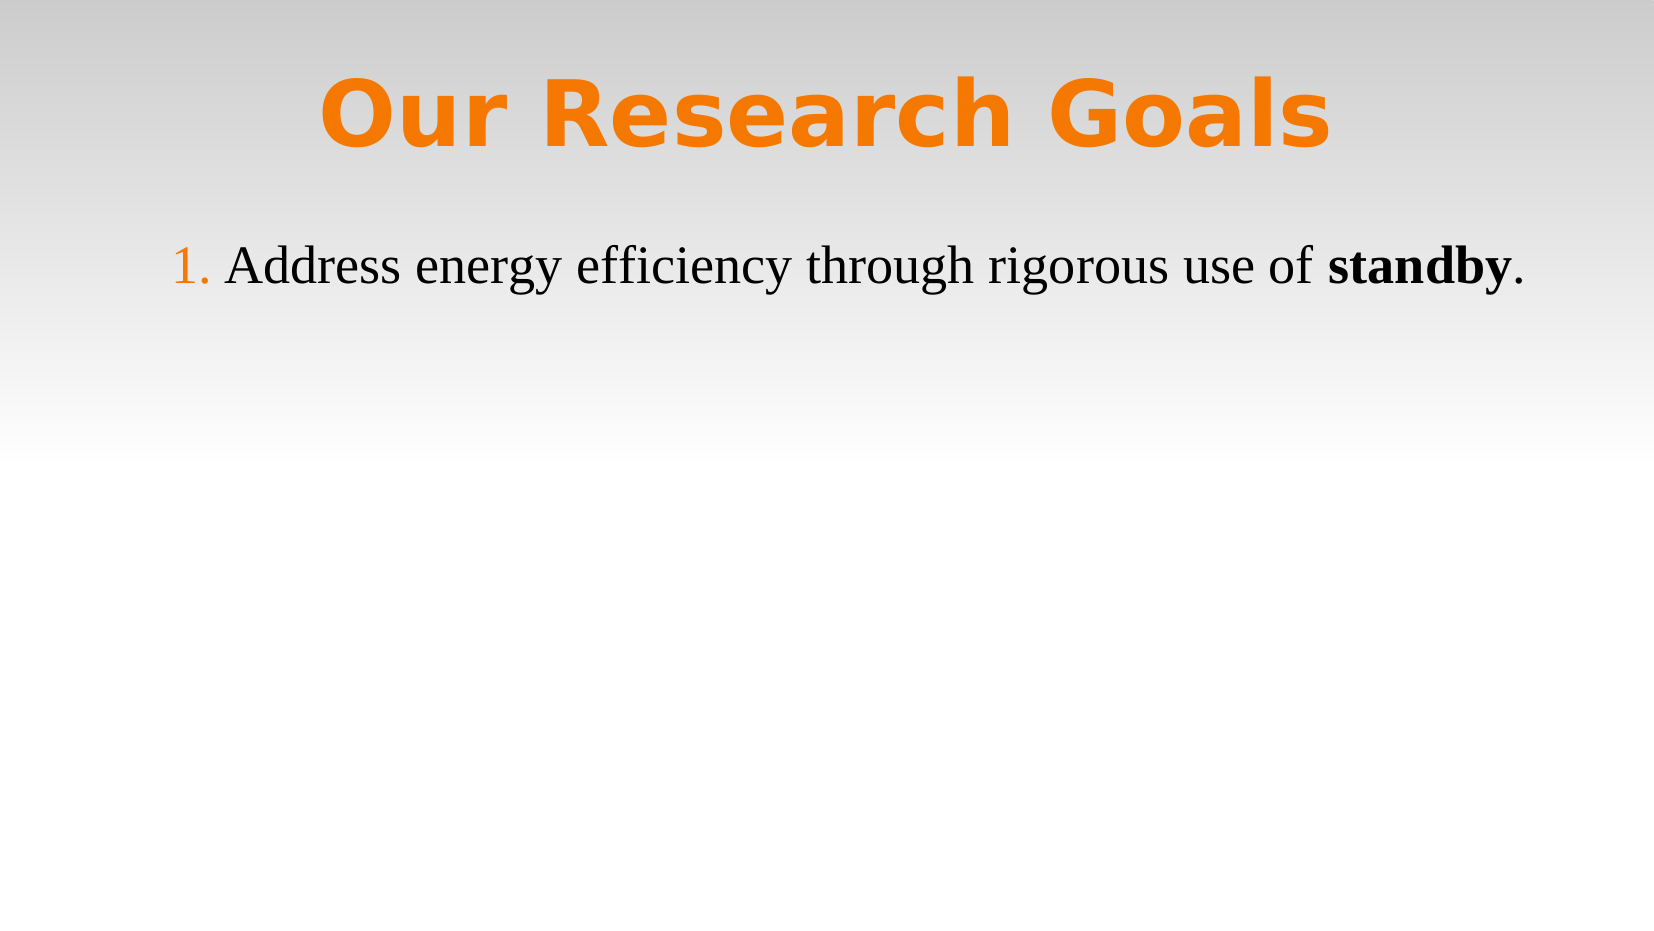

# Our Research Goals
Address energy efficiency through rigorous use of standby.